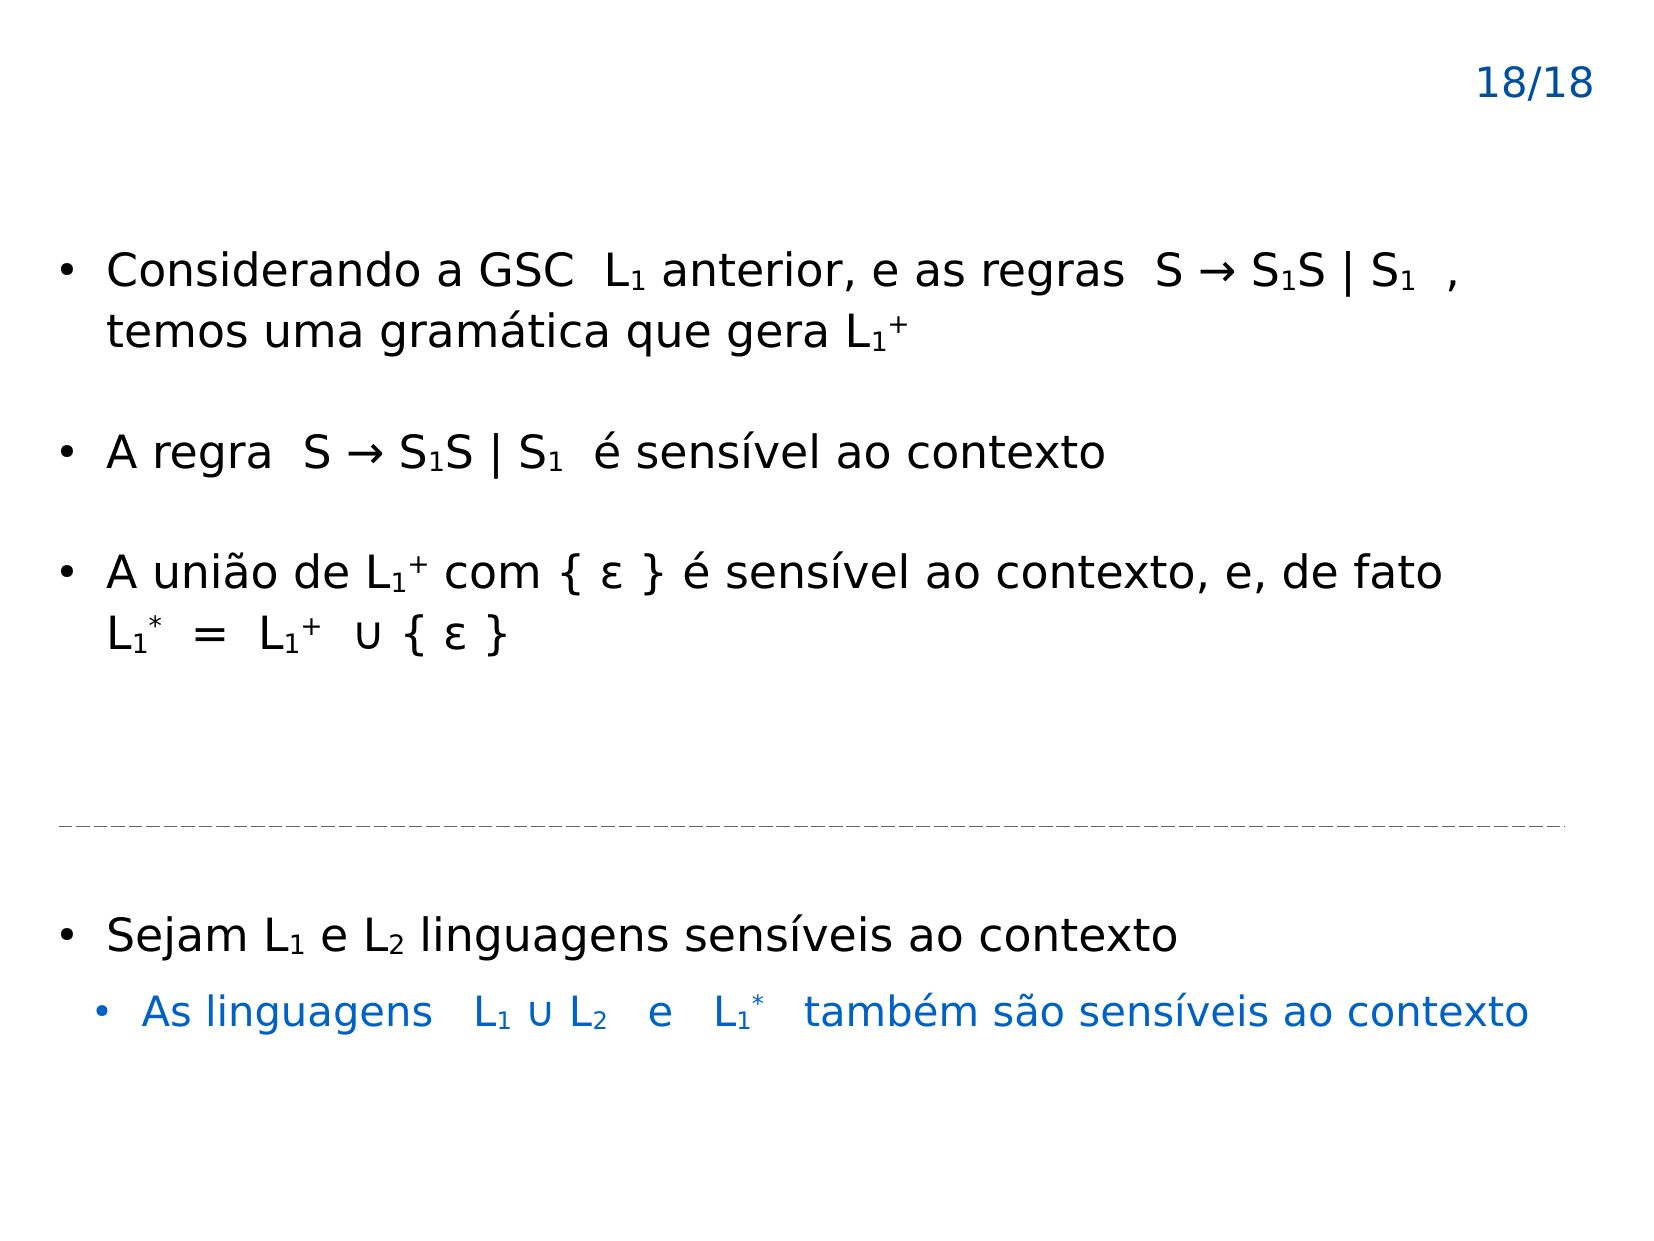

#
18
Considerando a GSC L1 anterior, e as regras S → S1S | S1 , temos uma gramática que gera L1+
A regra S → S1S | S1 é sensível ao contexto
A união de L1+ com { ε } é sensível ao contexto, e, de fato
L1* = L1+ ∪ { ε }
Sejam L1 e L2 linguagens sensíveis ao contexto
As linguagens L1 ∪ L2 e L1* também são sensíveis ao contexto